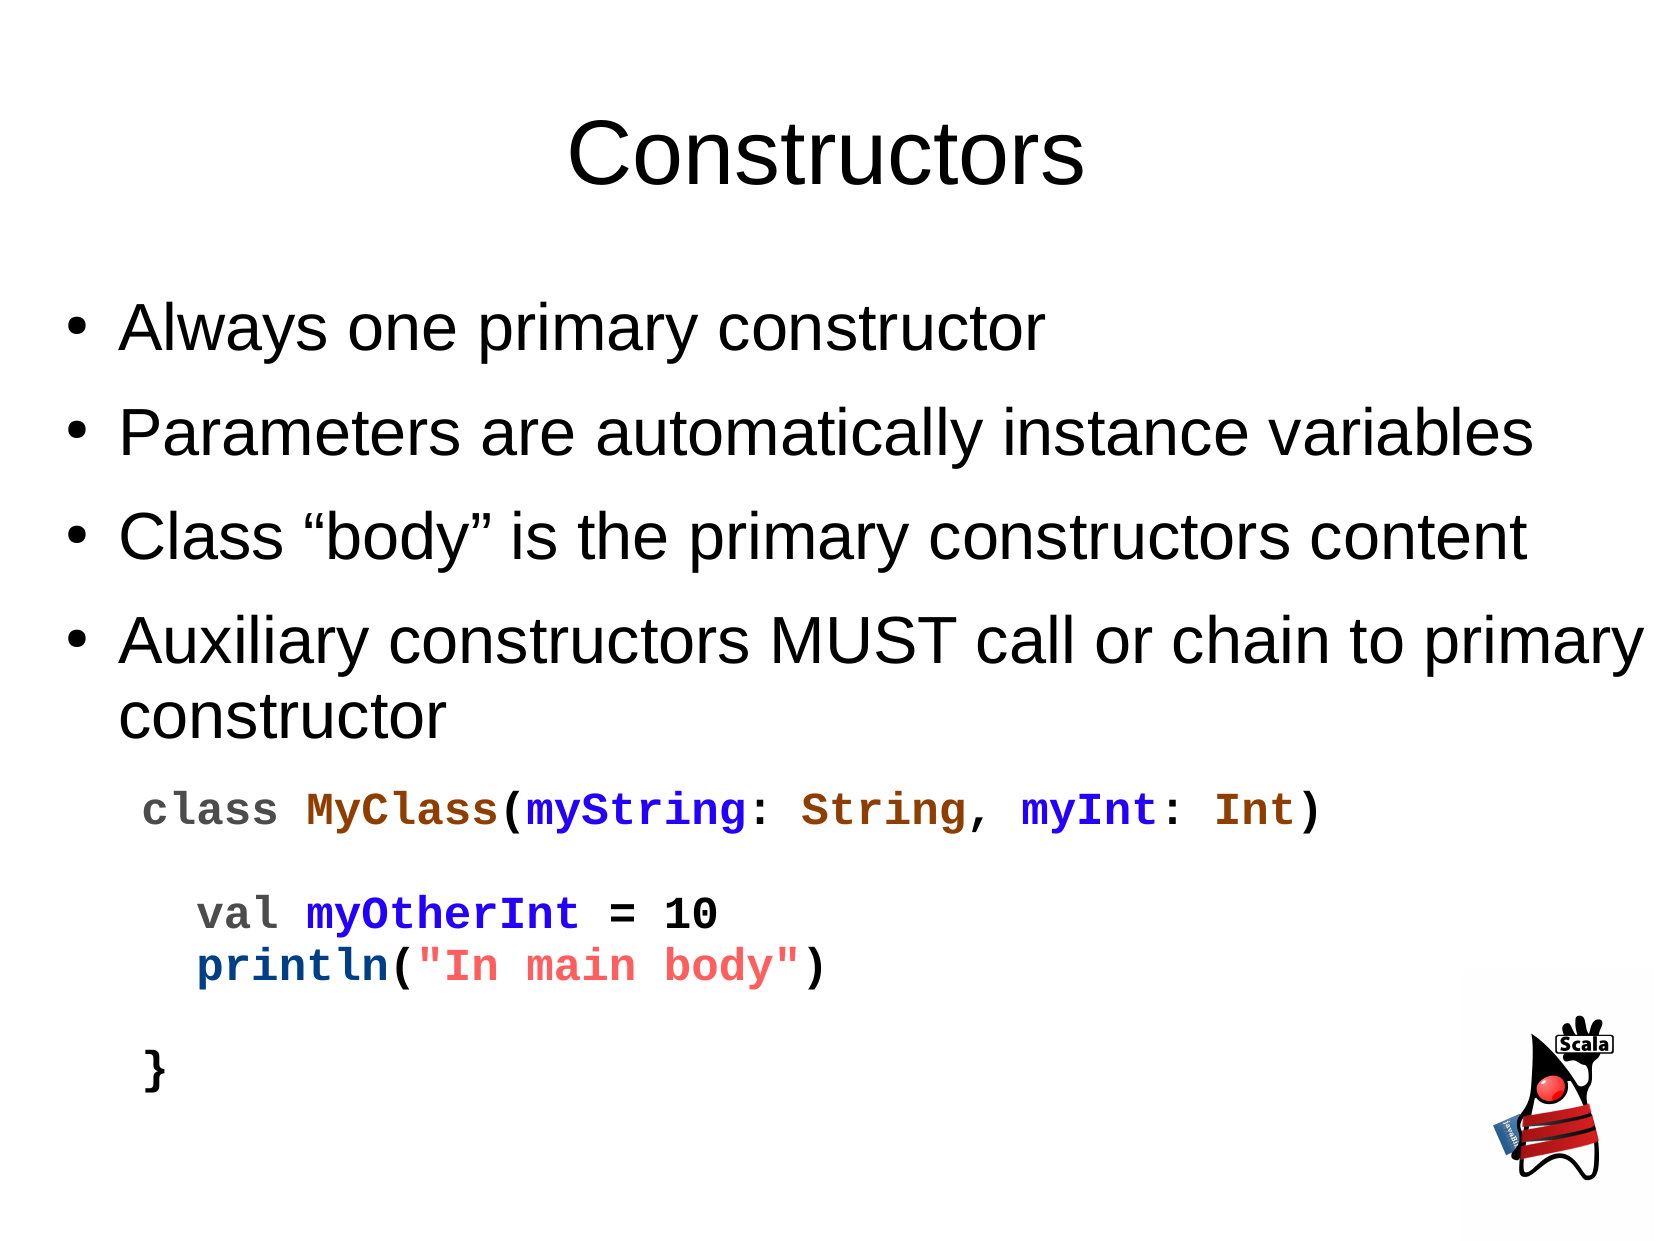

# Constructors
Always one primary constructor
Parameters are automatically instance variables
Class “body” is the primary constructors content
Auxiliary constructors MUST call or chain to primary constructor
class MyClass(myString: String, myInt: Int)
 val myOtherInt = 10
 println("In main body")
}